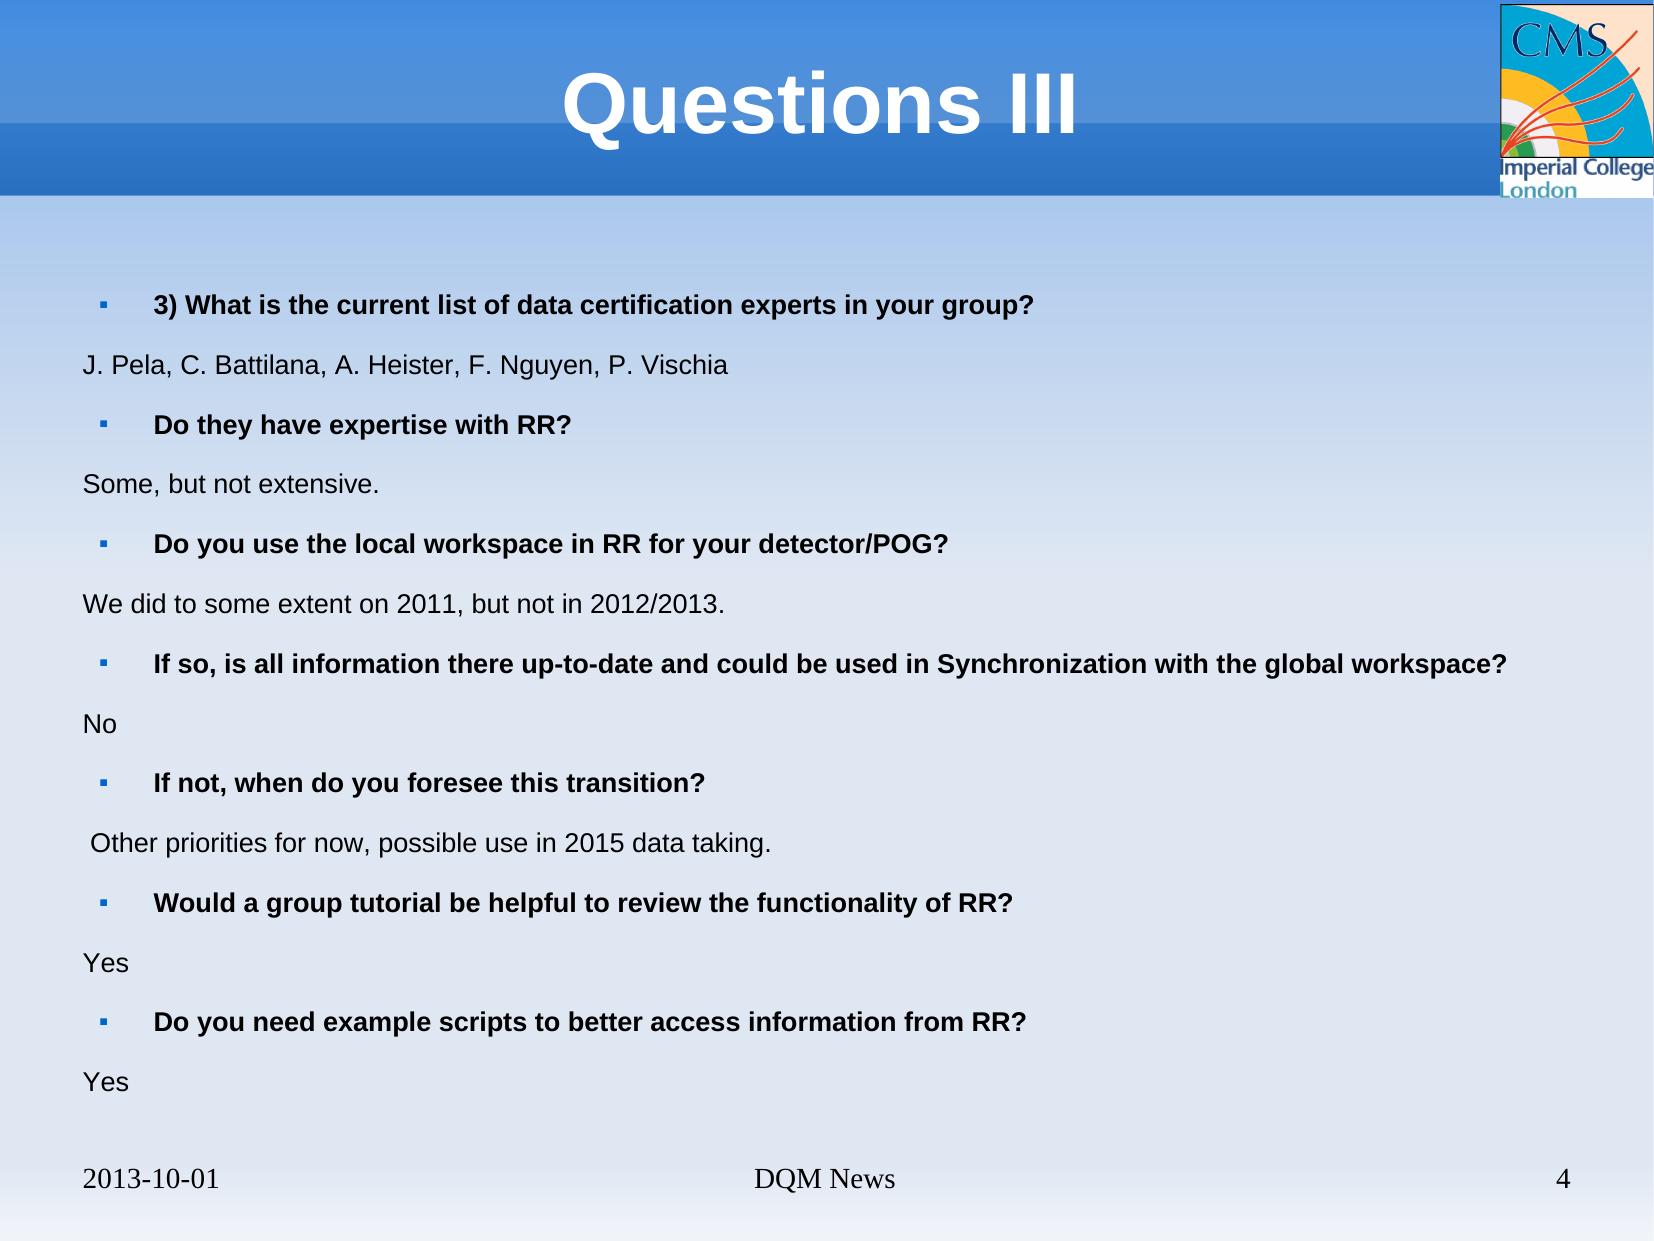

# Questions III
3) What is the current list of data certification experts in your group?
J. Pela, C. Battilana, A. Heister, F. Nguyen, P. Vischia
Do they have expertise with RR?
Some, but not extensive.
Do you use the local workspace in RR for your detector/POG?
We did to some extent on 2011, but not in 2012/2013.
If so, is all information there up-to-date and could be used in Synchronization with the global workspace?
No
If not, when do you foresee this transition?
 Other priorities for now, possible use in 2015 data taking.
Would a group tutorial be helpful to review the functionality of RR?
Yes
Do you need example scripts to better access information from RR?
Yes
2013-10-01
DQM News
4